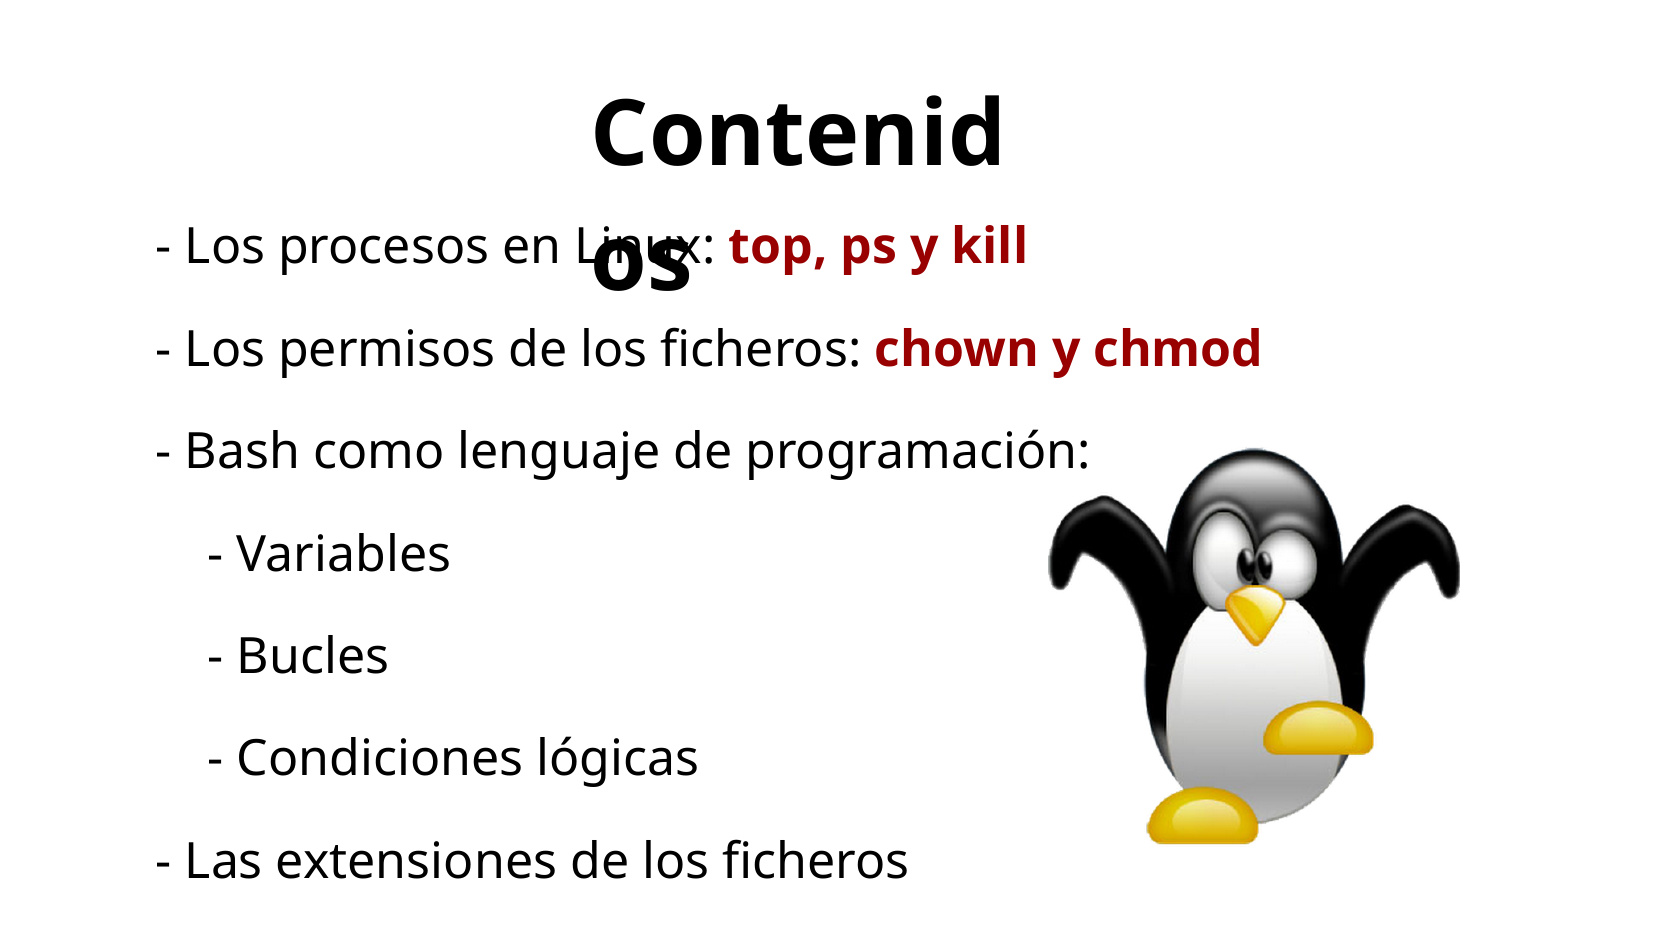

Contenidos
- Los procesos en Linux: top, ps y kill
- Los permisos de los ficheros: chown y chmod
- Bash como lenguaje de programación:
 - Variables
 - Bucles
 - Condiciones lógicas
- Las extensiones de los ficheros
- El script
- El filtrado de texto: awk y sed